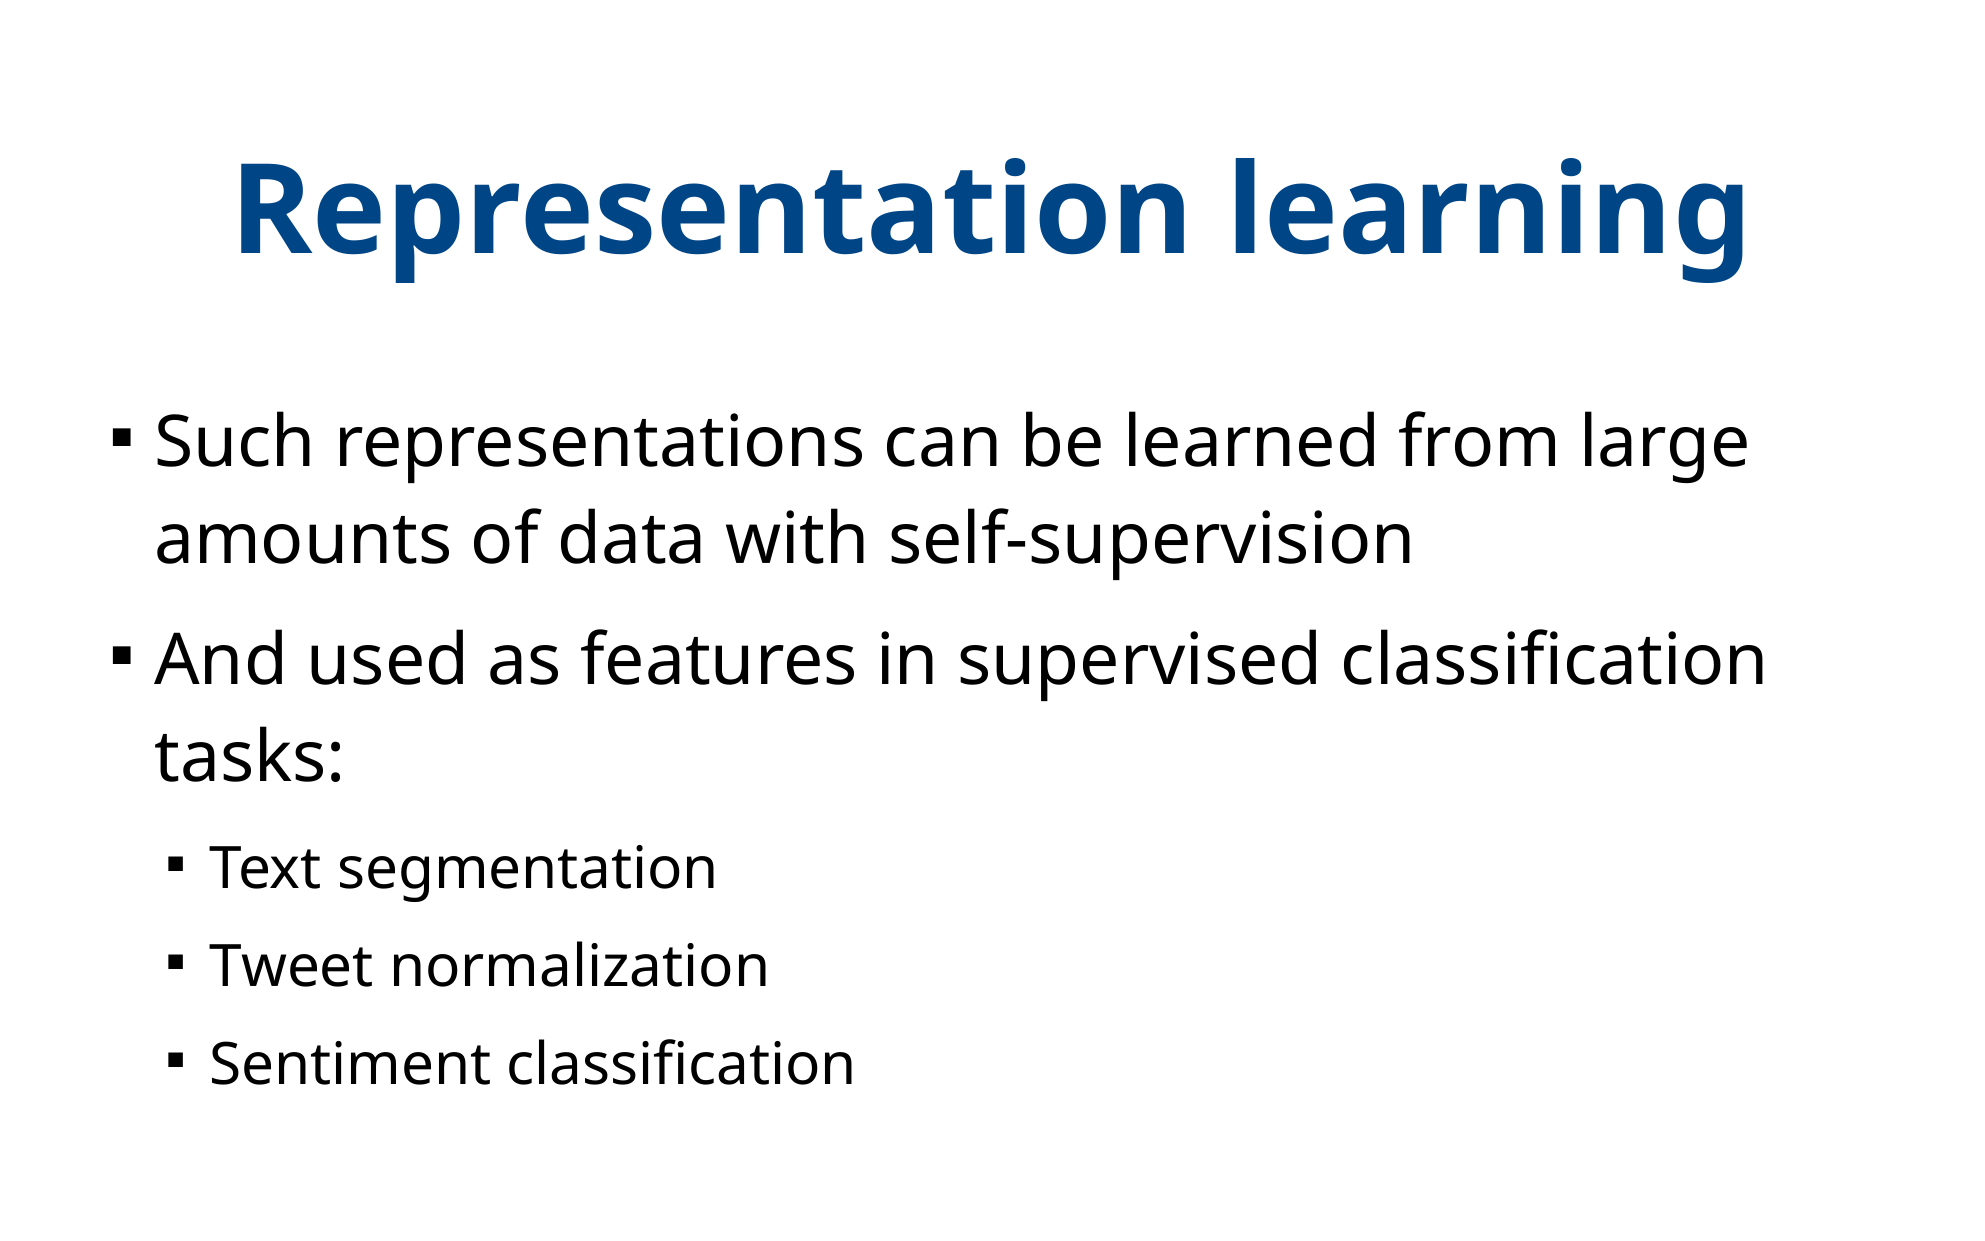

# Representation learning
Such representations can be learned from large amounts of data with self-supervision
And used as features in supervised classification tasks:
Text segmentation
Tweet normalization
Sentiment classification